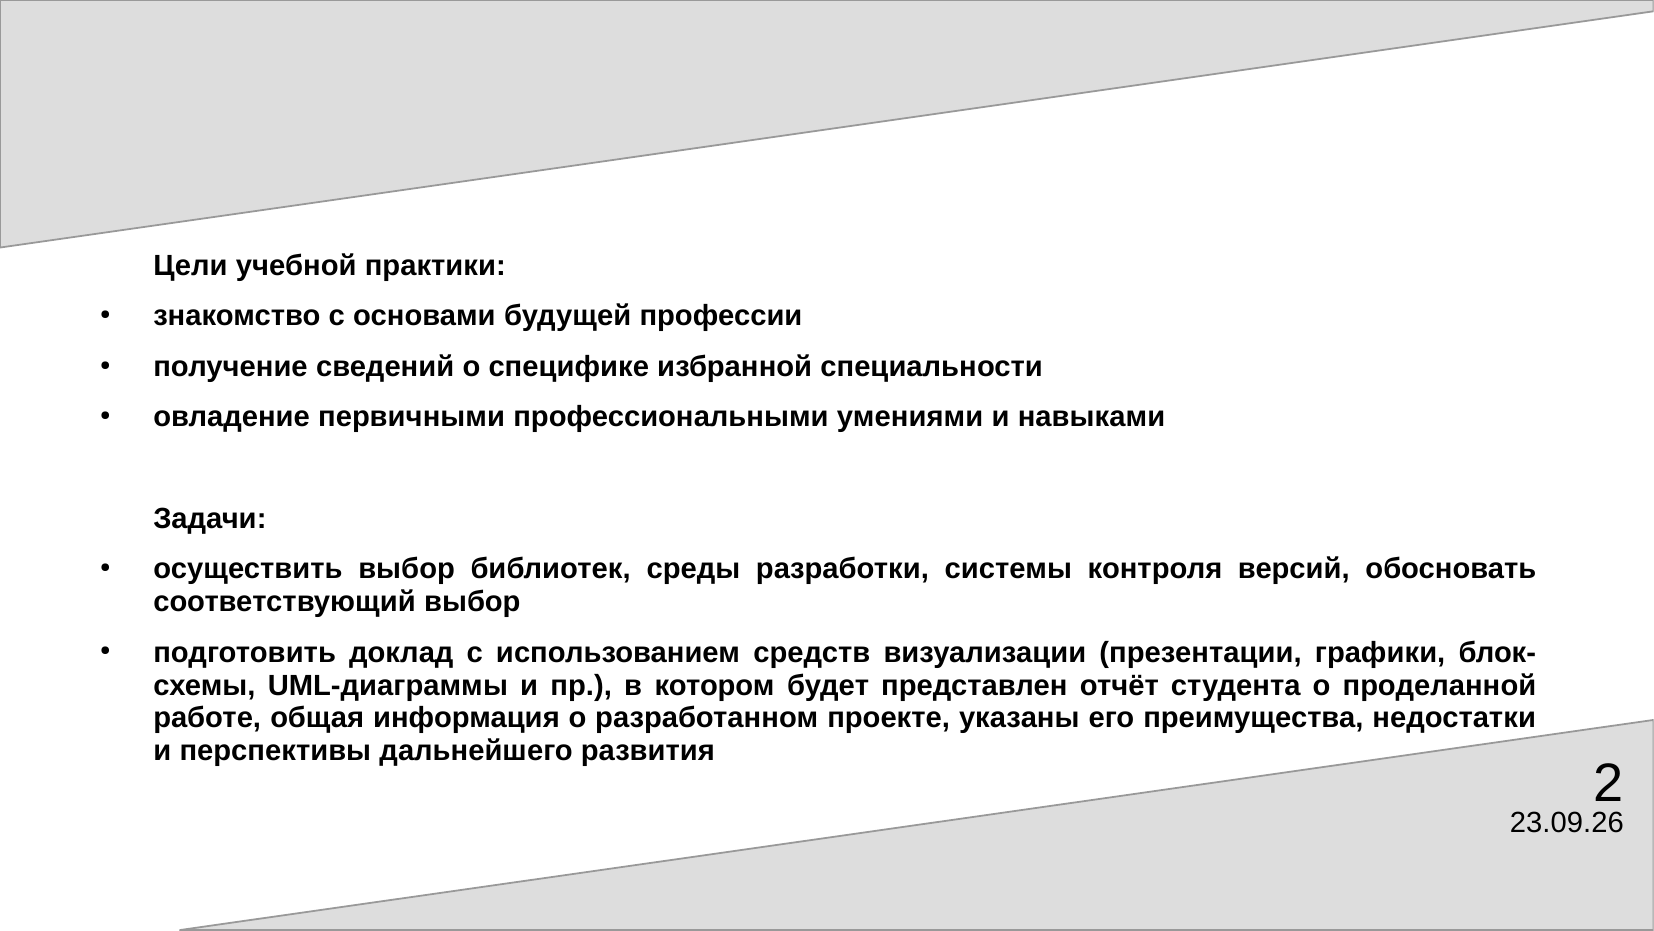

# Цели учебной практики:
знакомство с основами будущей профессии
получение сведений о специфике избранной специальности
овладение первичными профессиональными умениями и навыками
Задачи:
осуществить выбор библиотек, среды разработки, системы контроля версий, обосновать соответствующий выбор
подготовить доклад с использованием средств визуализации (презентации, графики, блок-схемы, UML-диаграммы и пр.), в котором будет представлен отчёт студента о проделанной работе, общая информация о разработанном проекте, указаны его преимущества, недостатки и перспективы дальнейшего развития
2